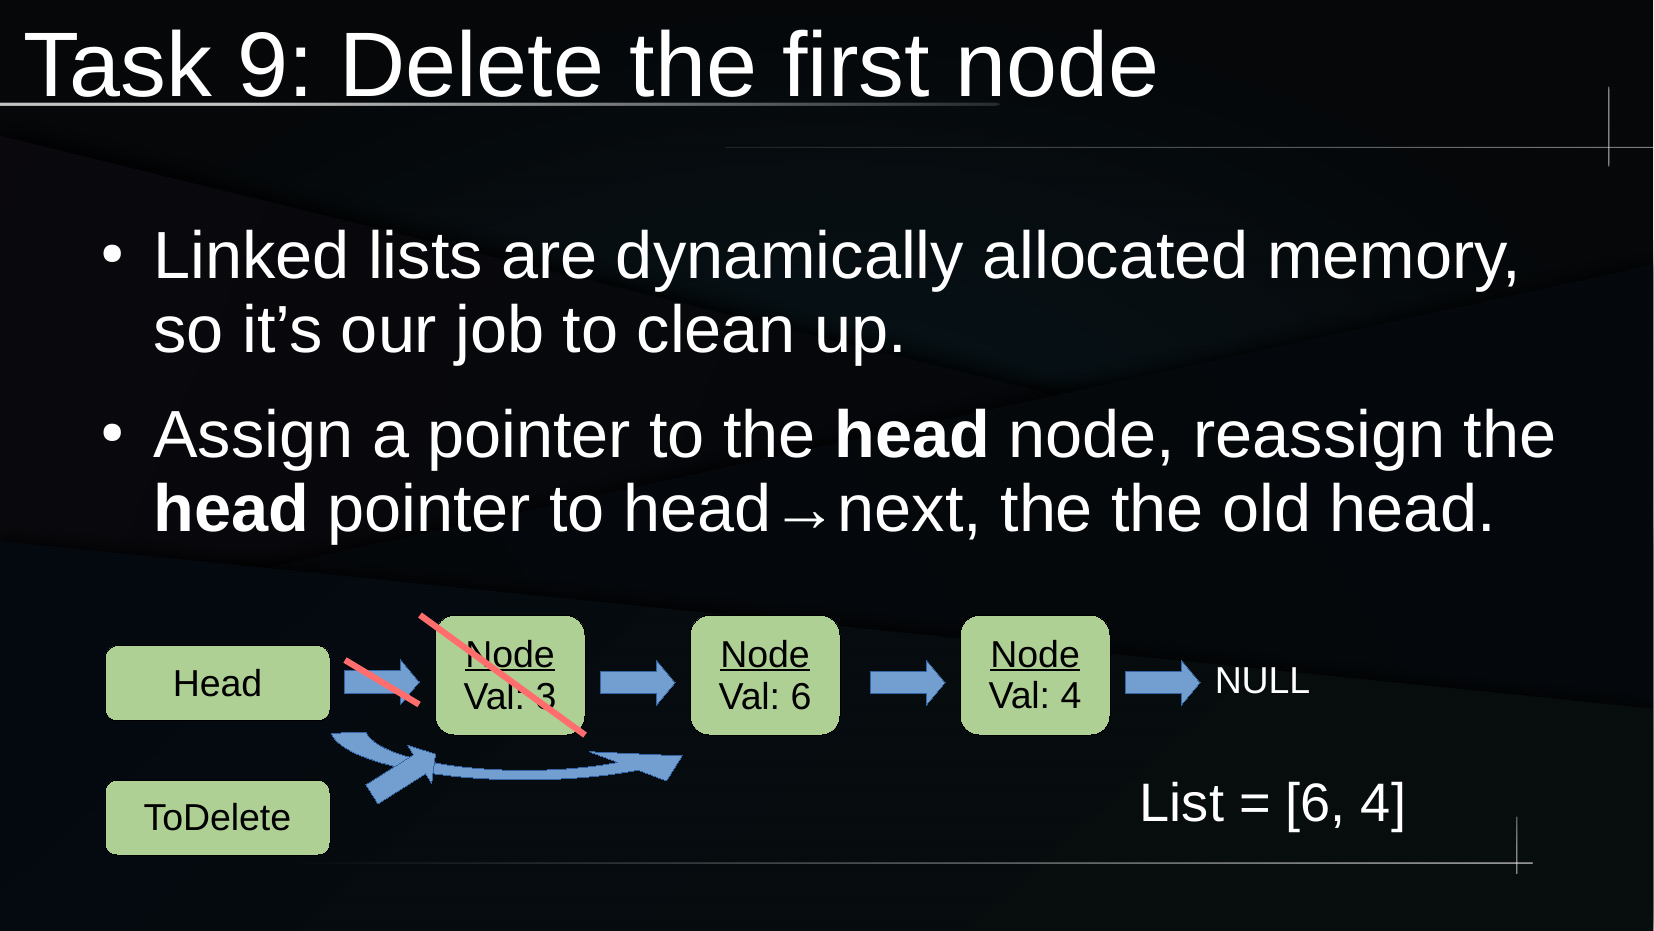

# Task 9: Delete the first node
Linked lists are dynamically allocated memory, so it’s our job to clean up.
Assign a pointer to the head node, reassign the head pointer to head→next, the the old head.
Node
Val: 4
Node
Val: 3
Node
Val: 6
NULL
Head
List = [6, 4]
ToDelete